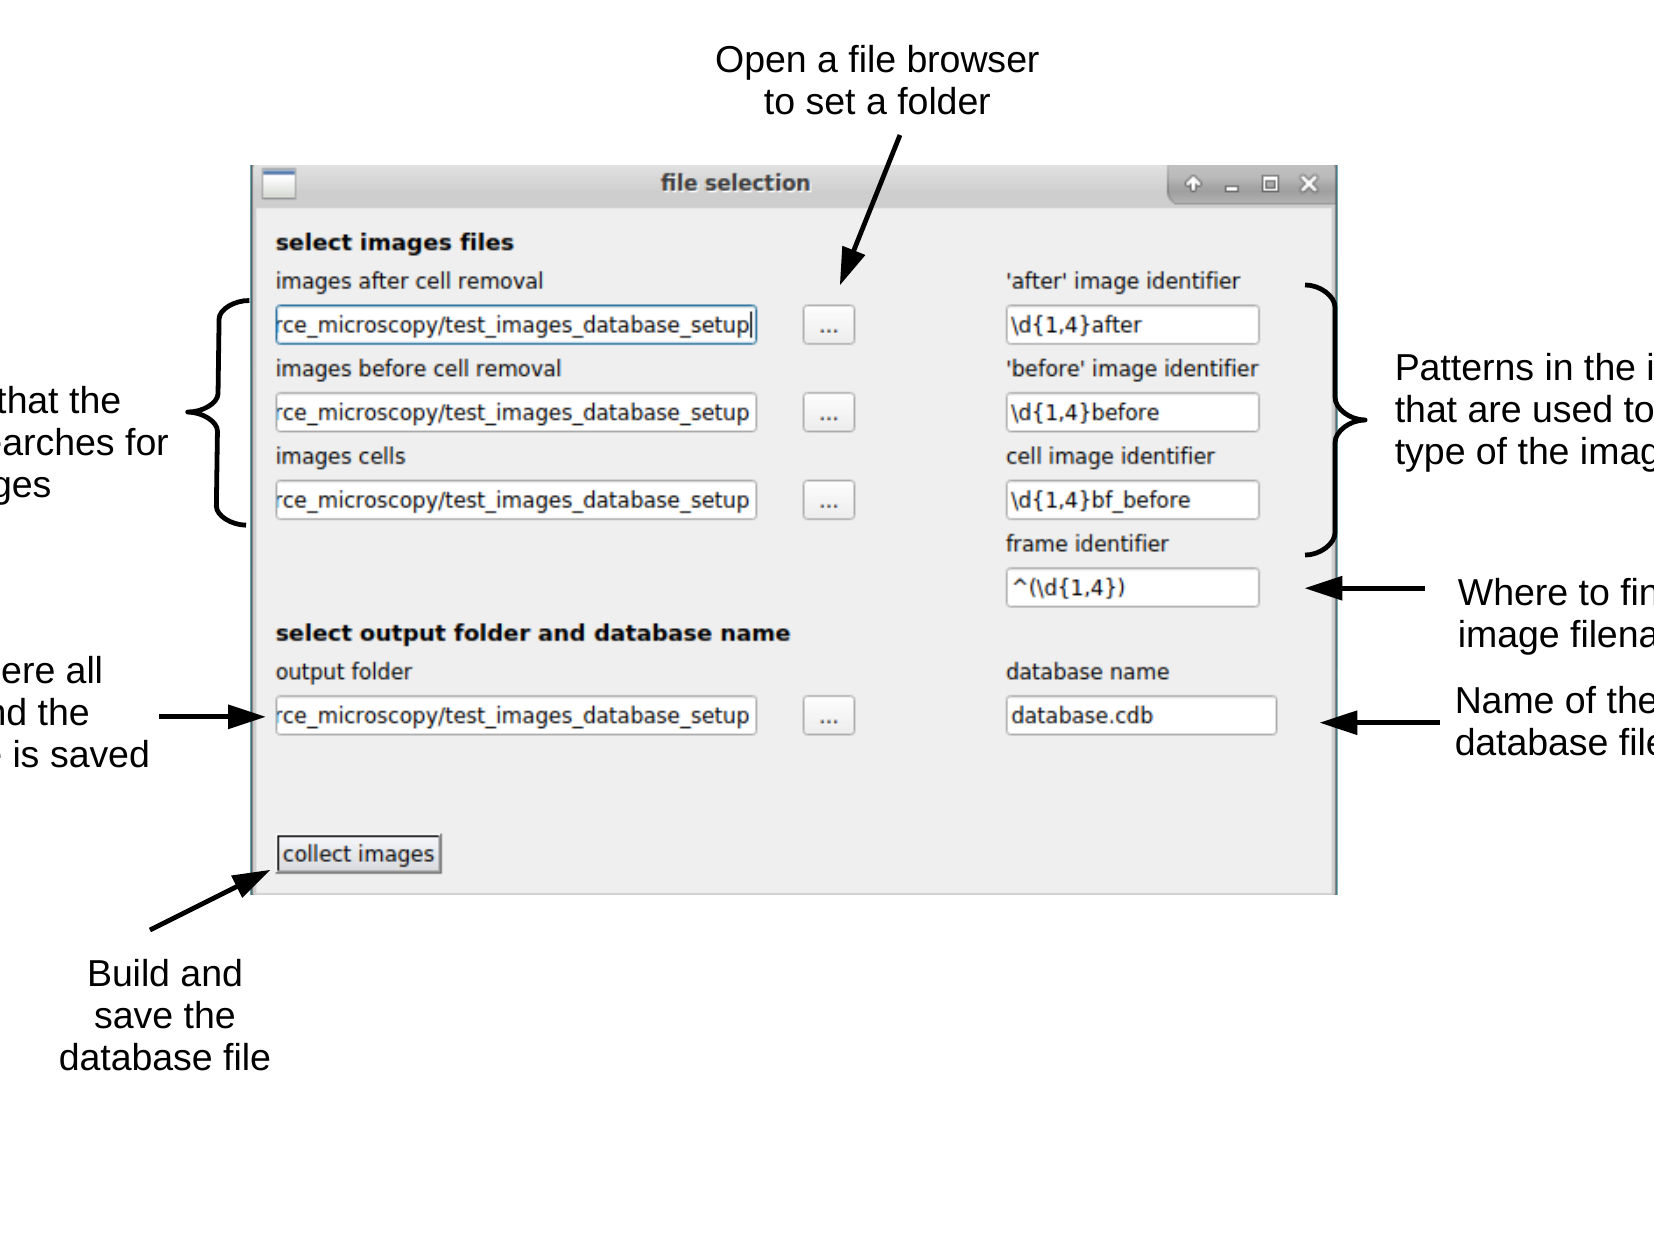

Open a file browser to set a folder
Patterns in the image filename that are used to identify the type of the image
Folders that the program searches for images
Where to find the frame in the image filename
Folder where all output and the database file is saved
Name of the database file
Build and save the database file